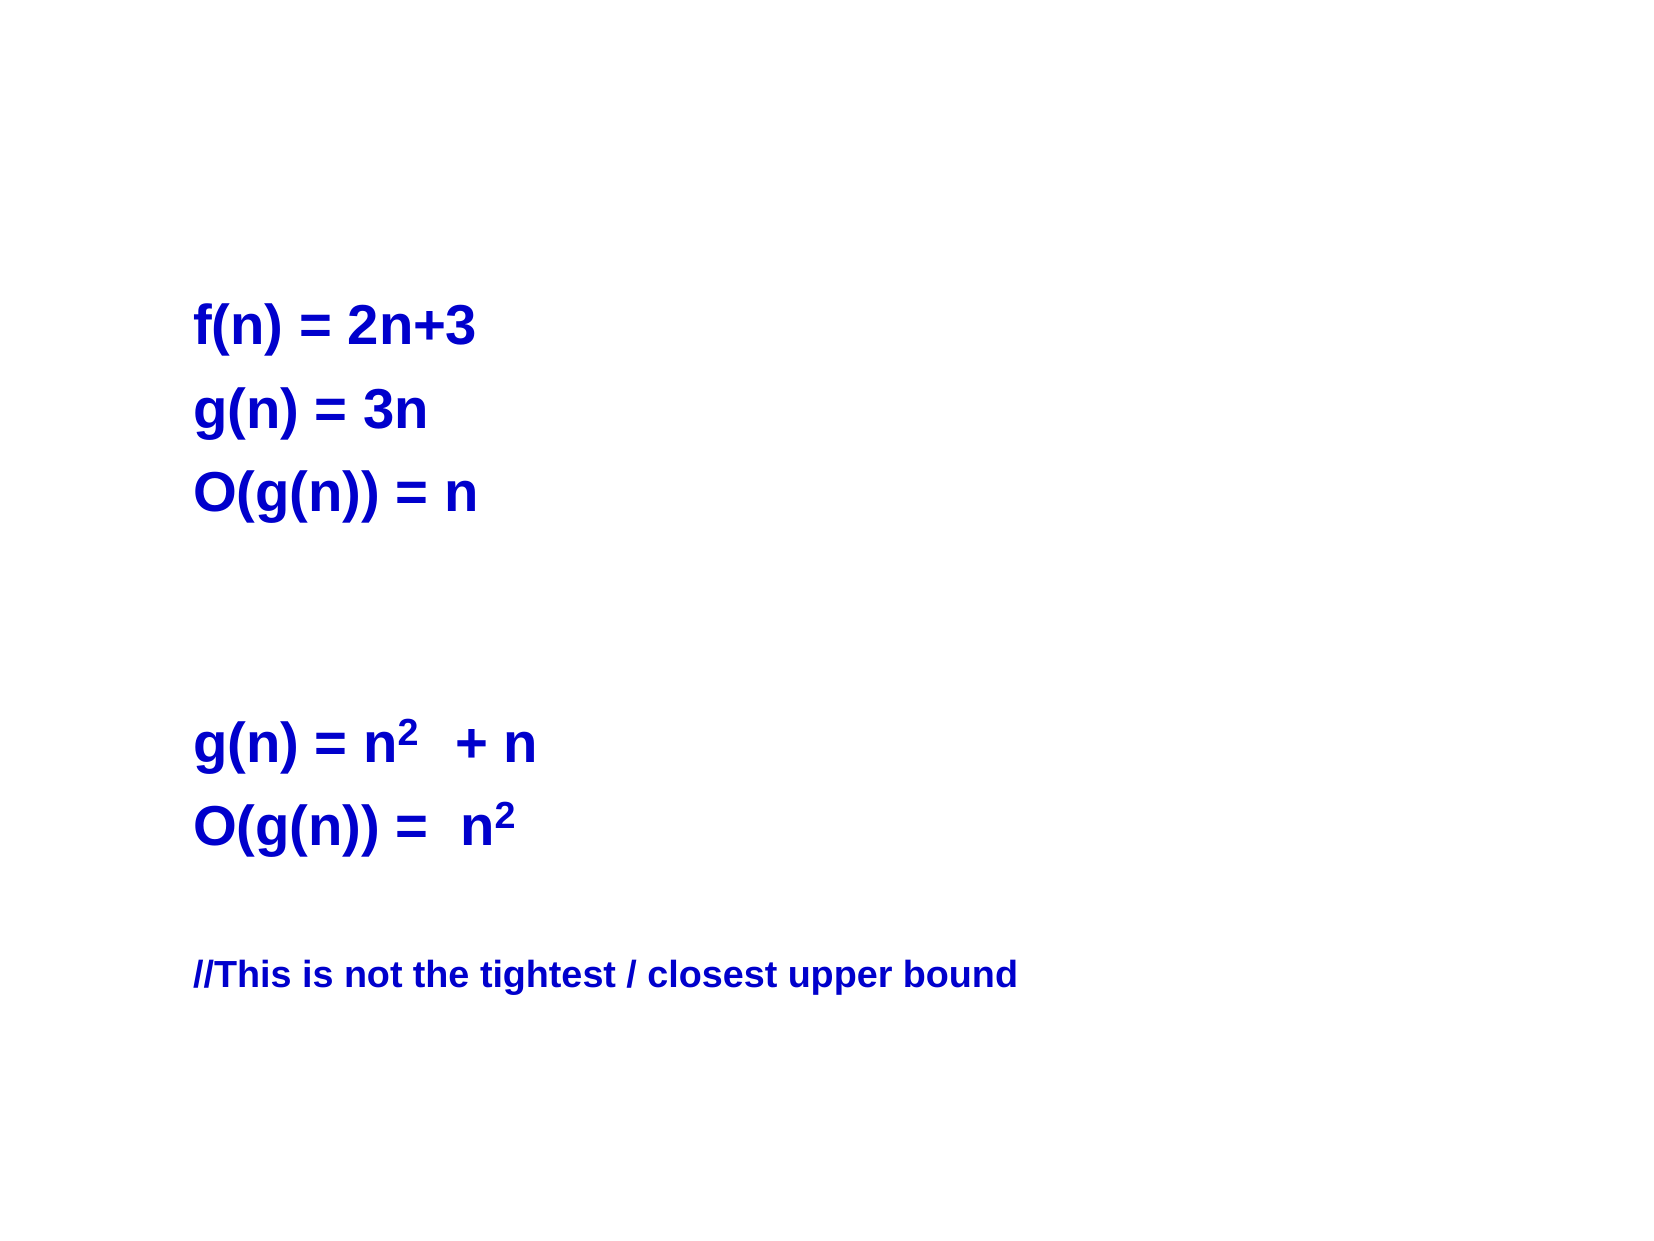

#
f(n) = 2n+3
g(n) = 3n
O(g(n)) = n
g(n) = n2 + n
O(g(n)) = n2
//This is not the tightest / closest upper bound